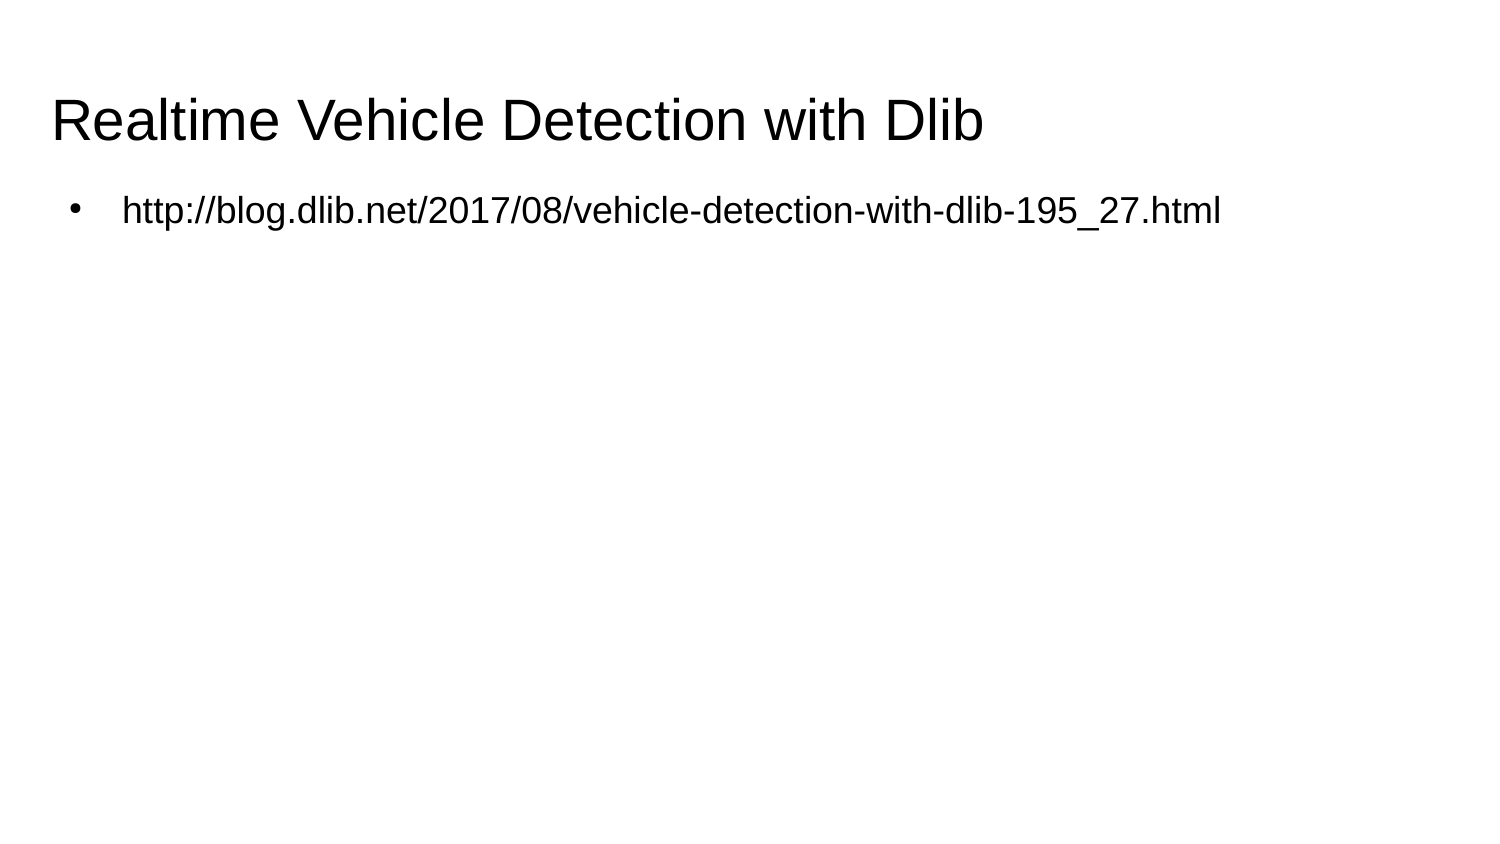

# Realtime Vehicle Detection with Dlib
http://blog.dlib.net/2017/08/vehicle-detection-with-dlib-195_27.html